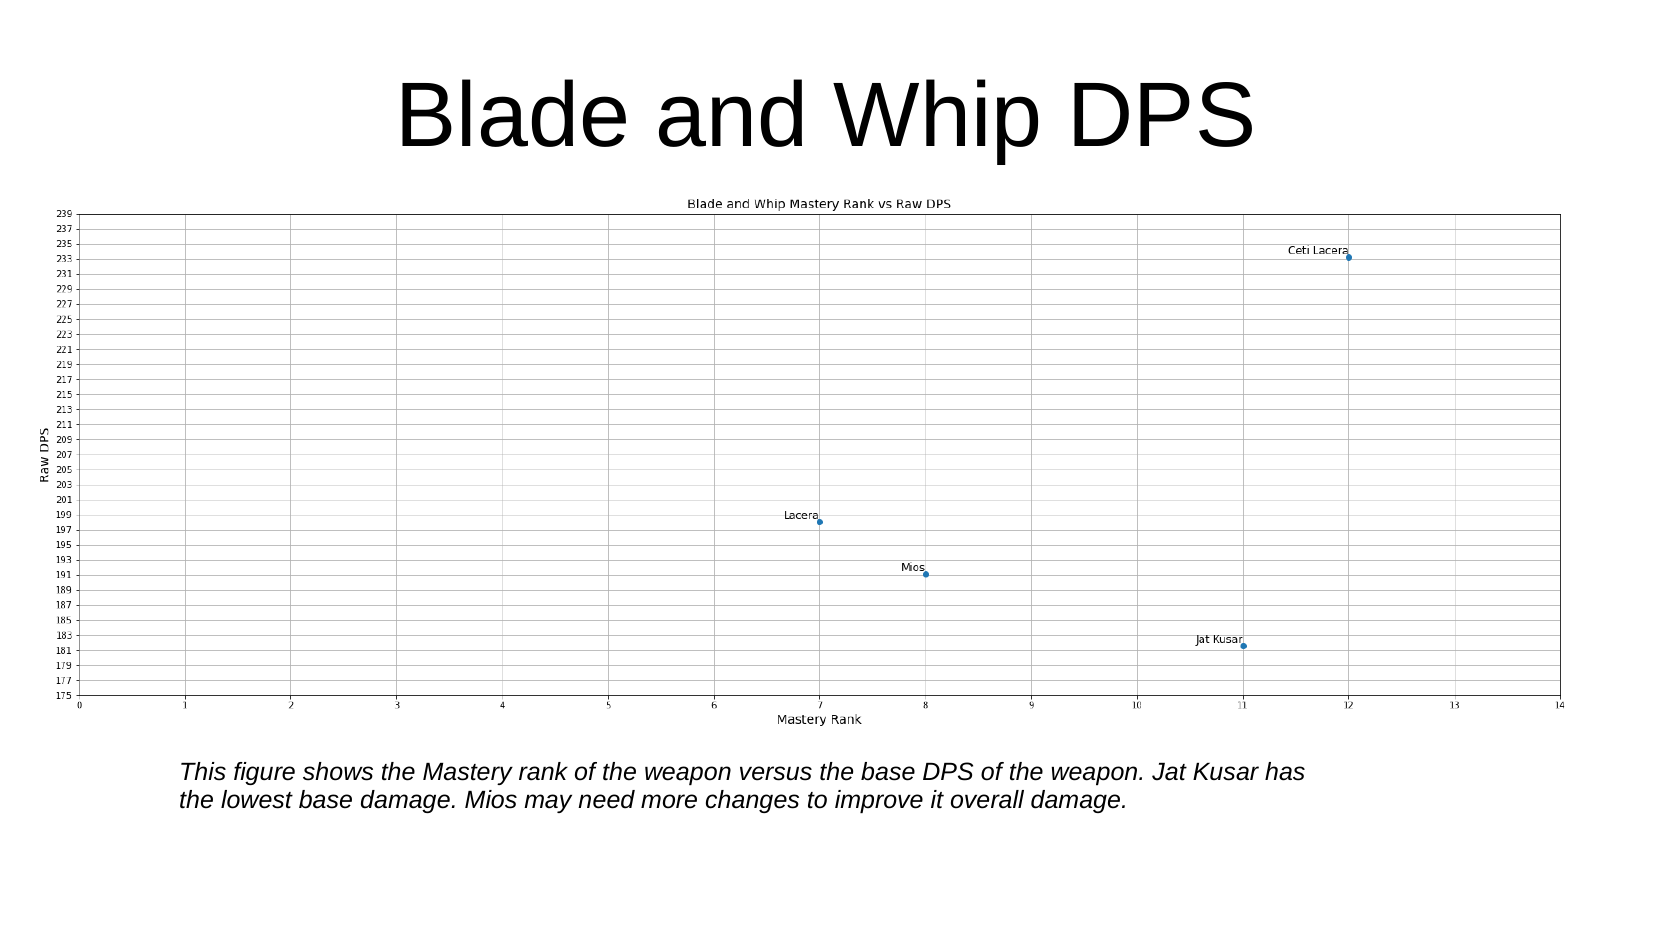

# Blade and Whip DPS
This figure shows the Mastery rank of the weapon versus the base DPS of the weapon. Jat Kusar has the lowest base damage. Mios may need more changes to improve it overall damage.